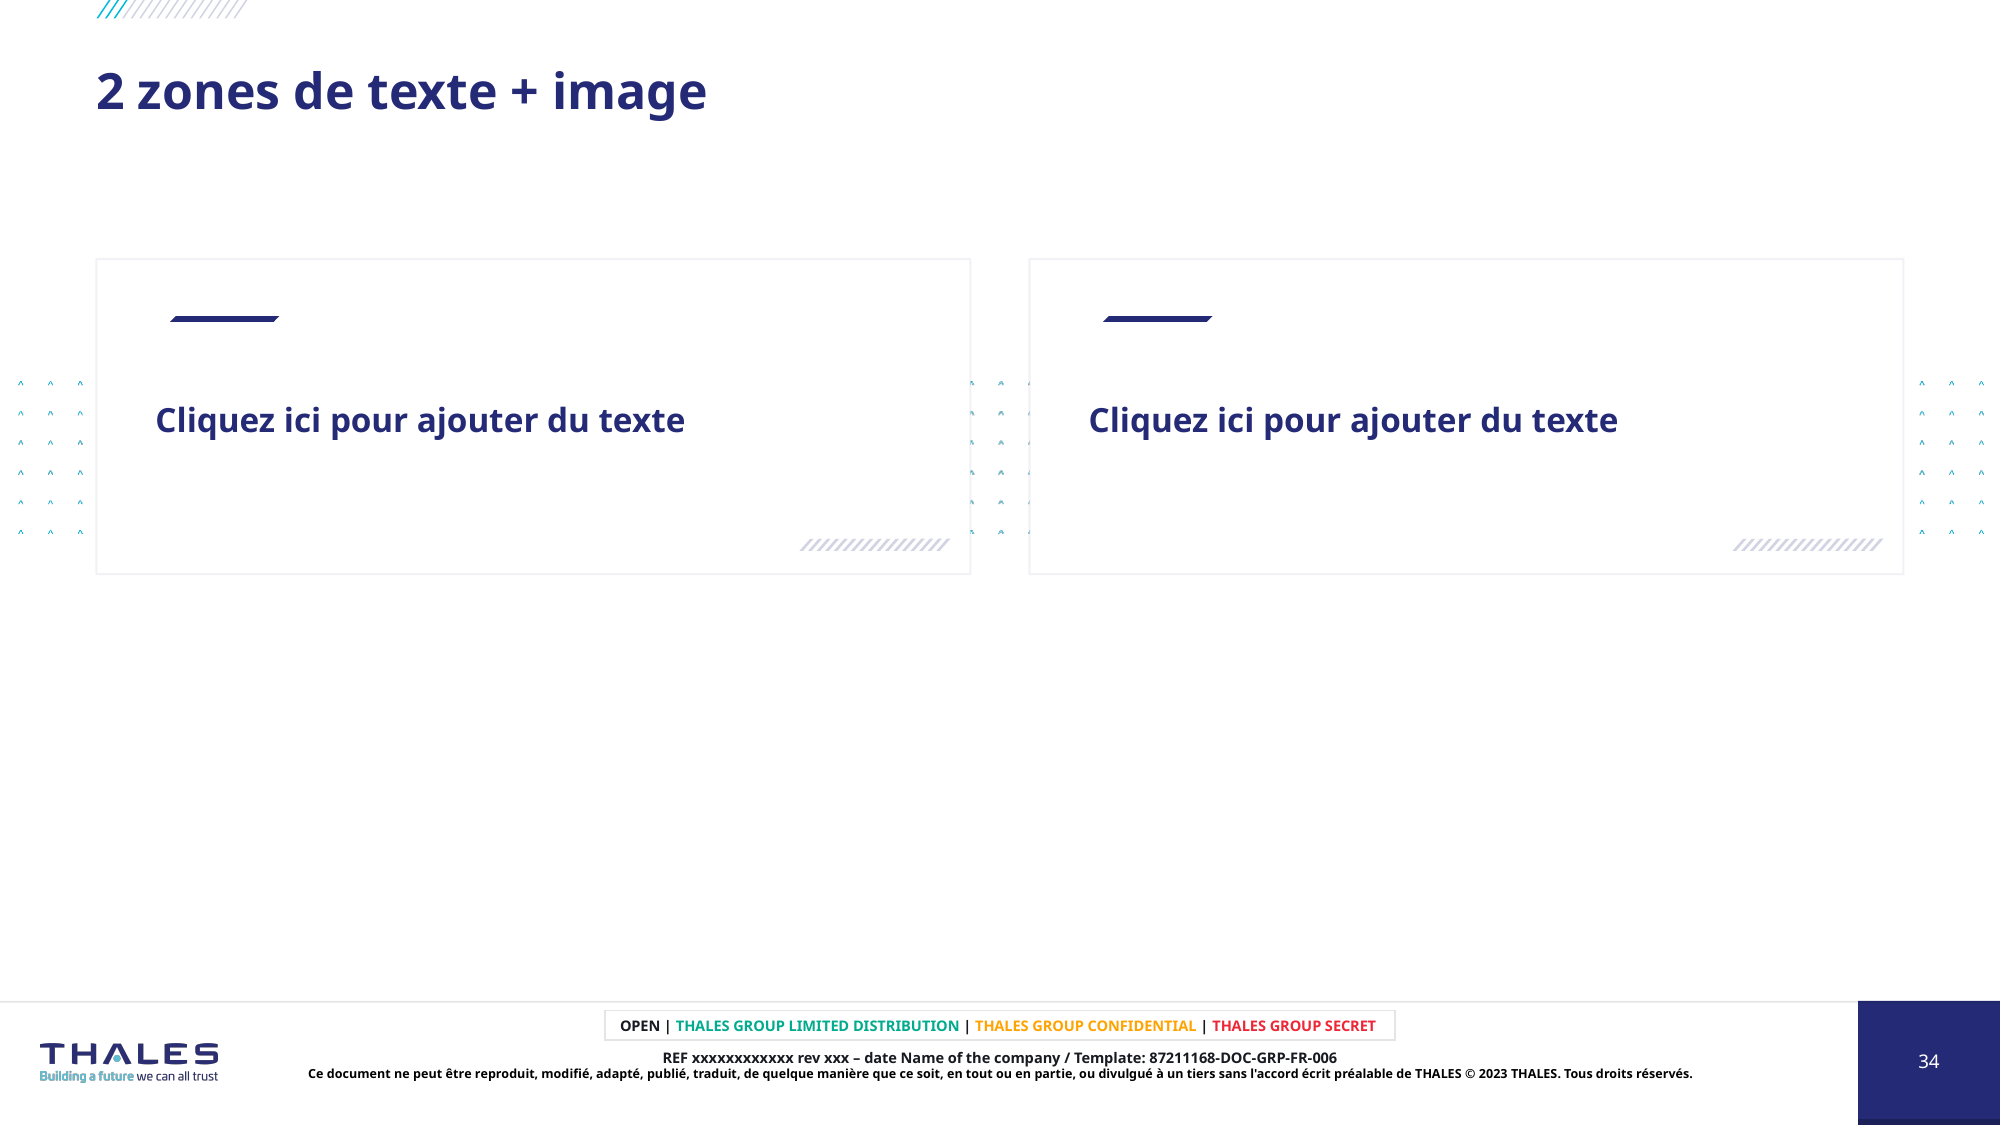

# 2 zones de texte + image
Cliquez ici pour ajouter du texte
Cliquez ici pour ajouter du texte